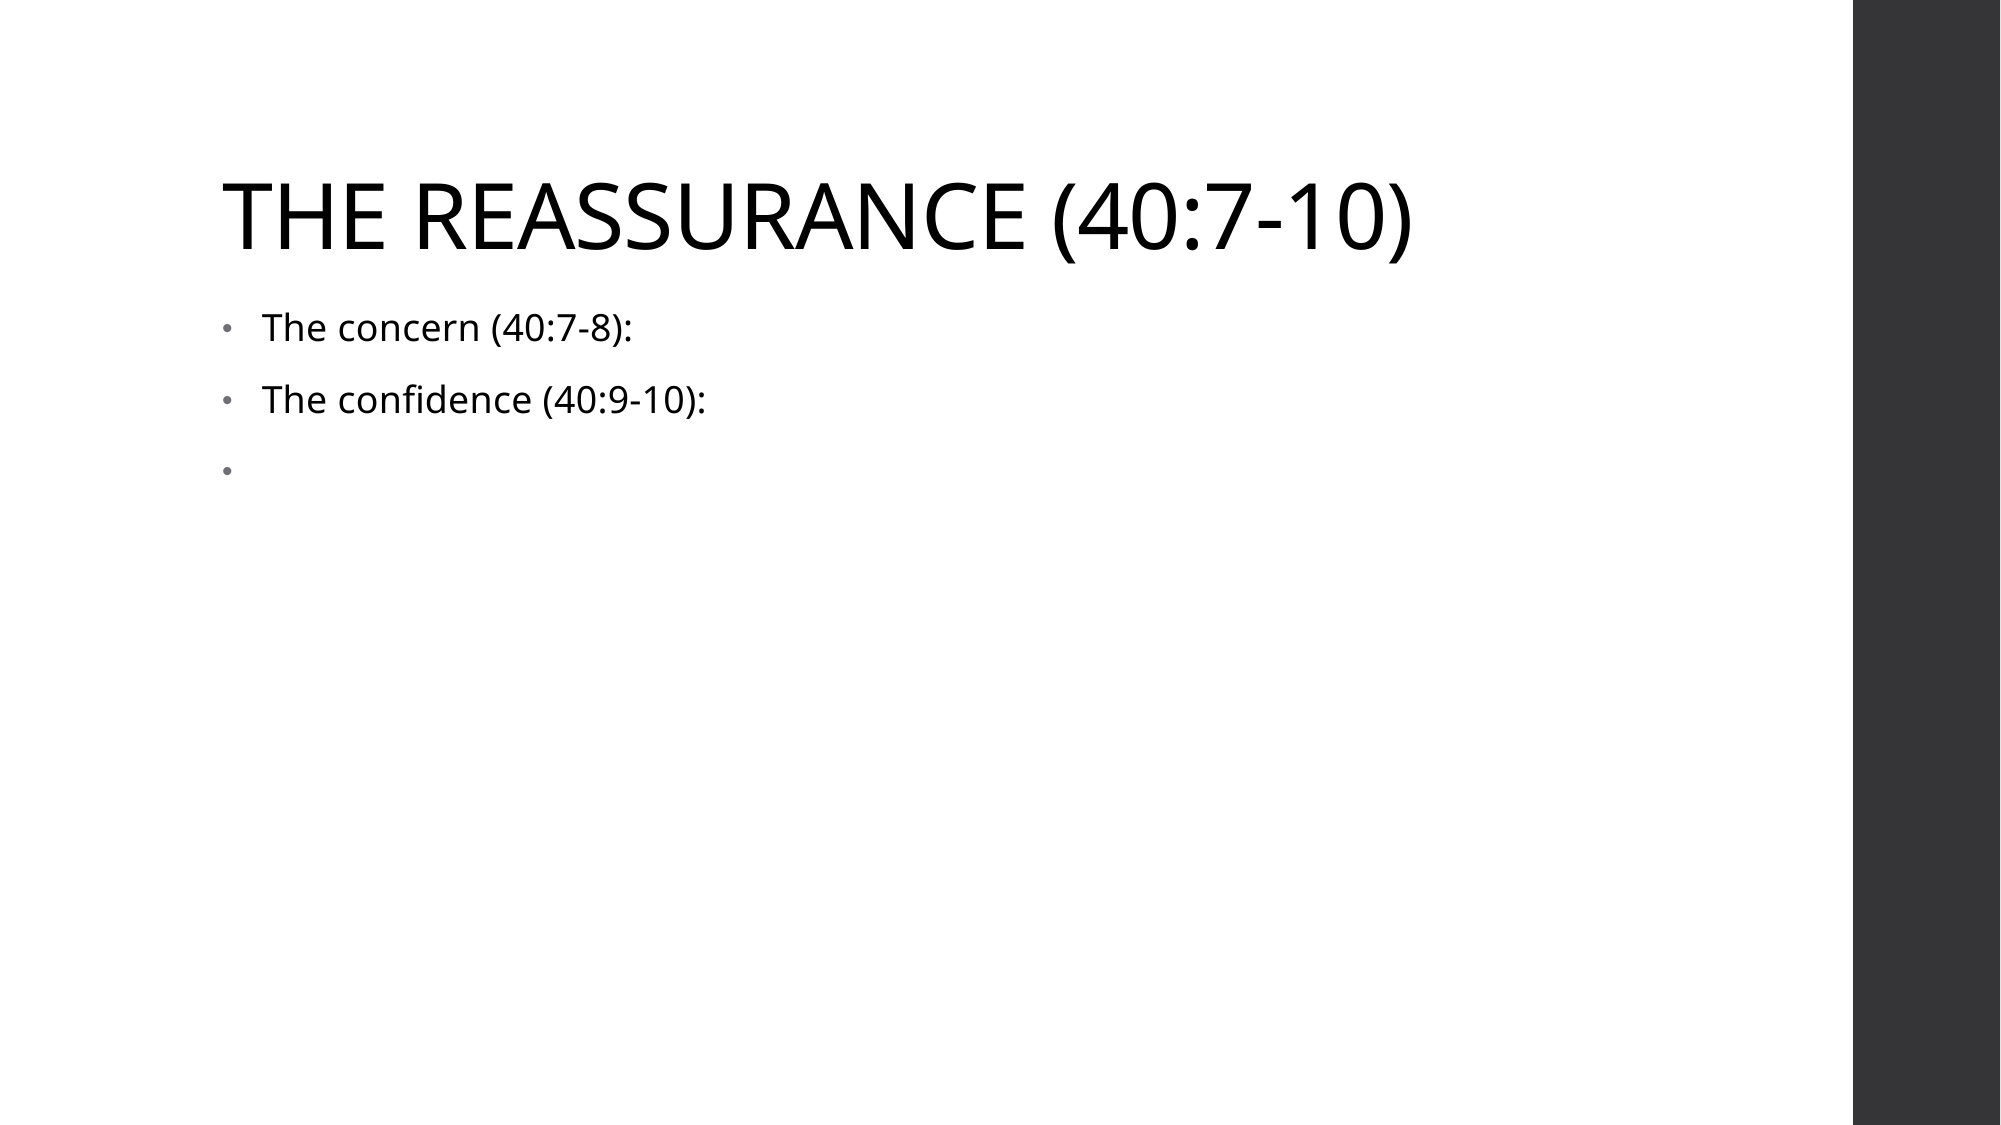

# THE REASSURANCE (40:7-10)
 The concern (40:7-8):
 The confidence (40:9-10):